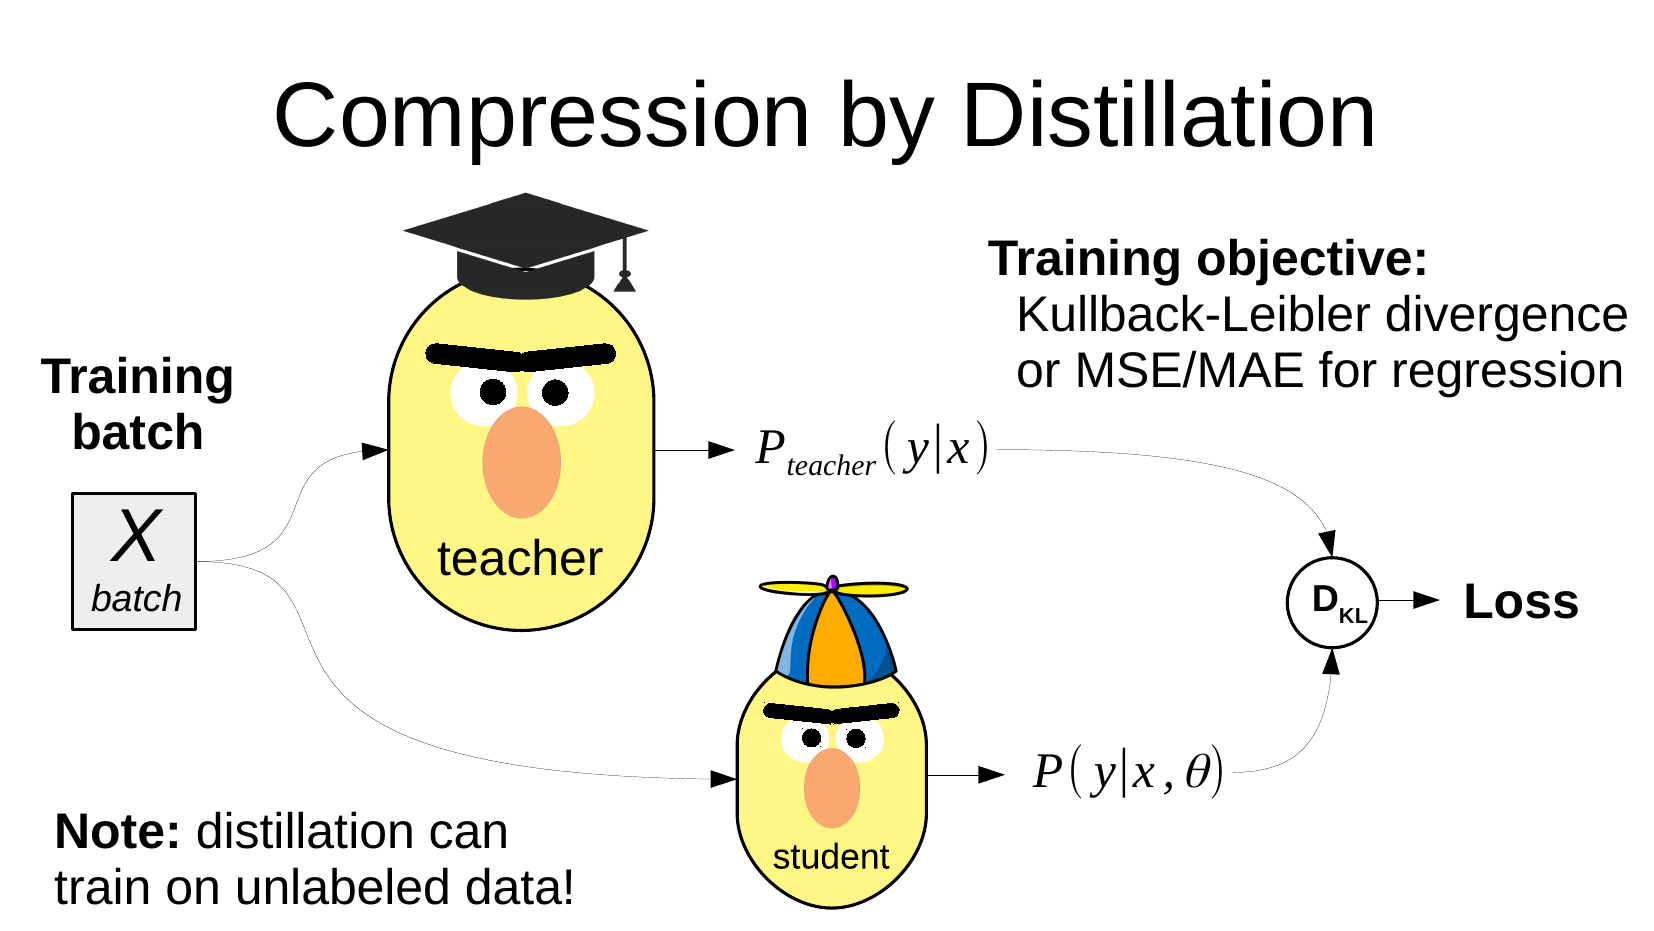

# Compression by Distillation
Training objective:
 Kullback-Leibler divergence
 or MSE/MAE for regression
teacher
Training
batch
X
batch
 DKL
Loss
Note: distillation can
train on unlabeled data!